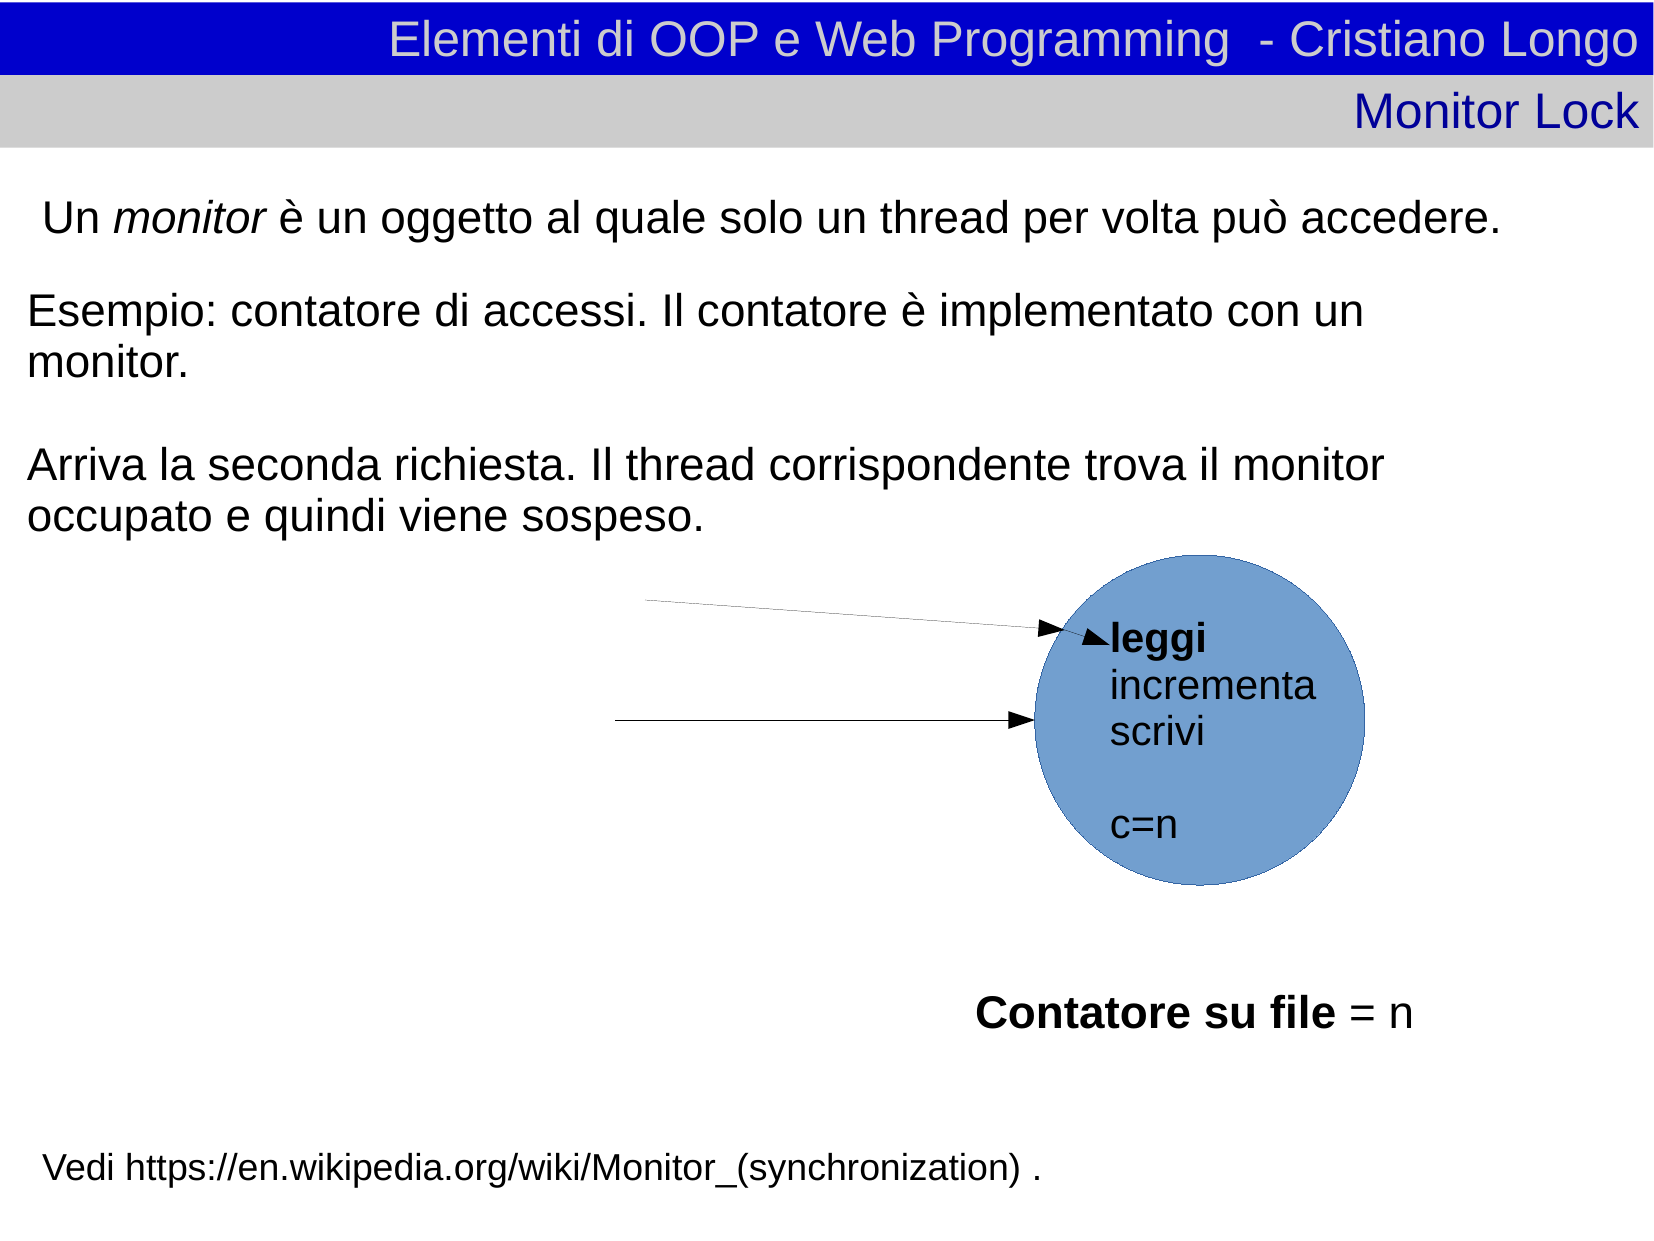

# Elementi di OOP e Web Programming - Cristiano Longo
Monitor Lock
Un monitor è un oggetto al quale solo un thread per volta può accedere.
Esempio: contatore di accessi. Il contatore è implementato con un monitor.
Arriva la seconda richiesta. Il thread corrispondente trova il monitor occupato e quindi viene sospeso.
leggi
incrementa
scrivi
c=n
Contatore su file = n
Vedi https://en.wikipedia.org/wiki/Monitor_(synchronization) .